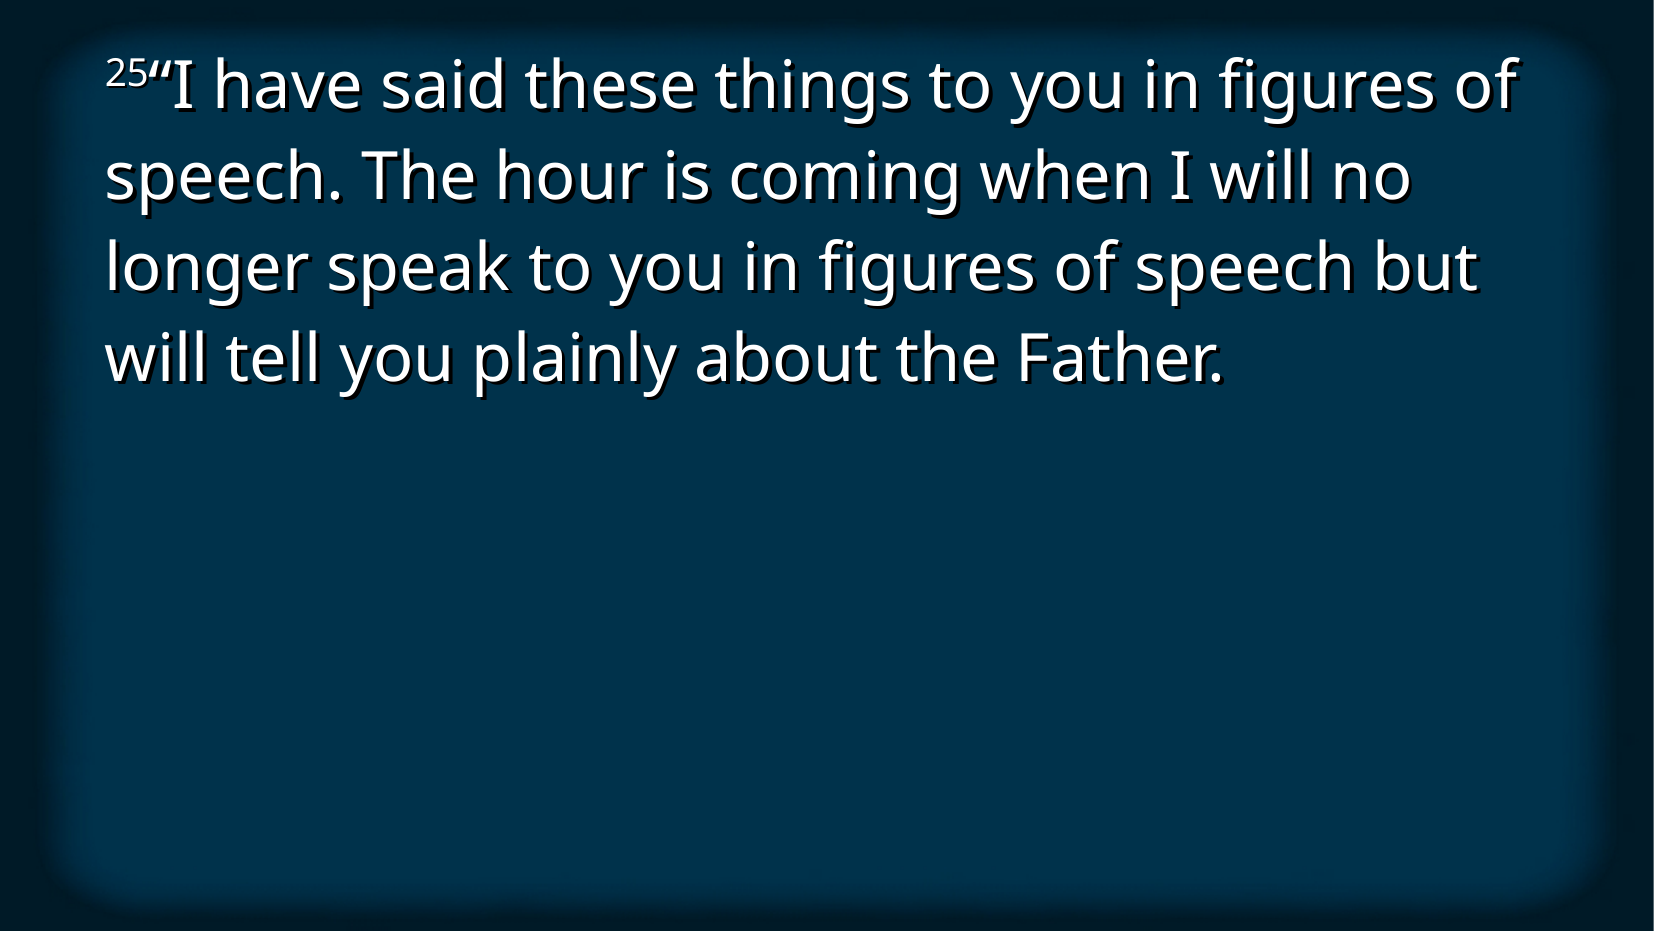

25“I have said these things to you in figures of speech. The hour is coming when I will no longer speak to you in figures of speech but will tell you plainly about the Father.